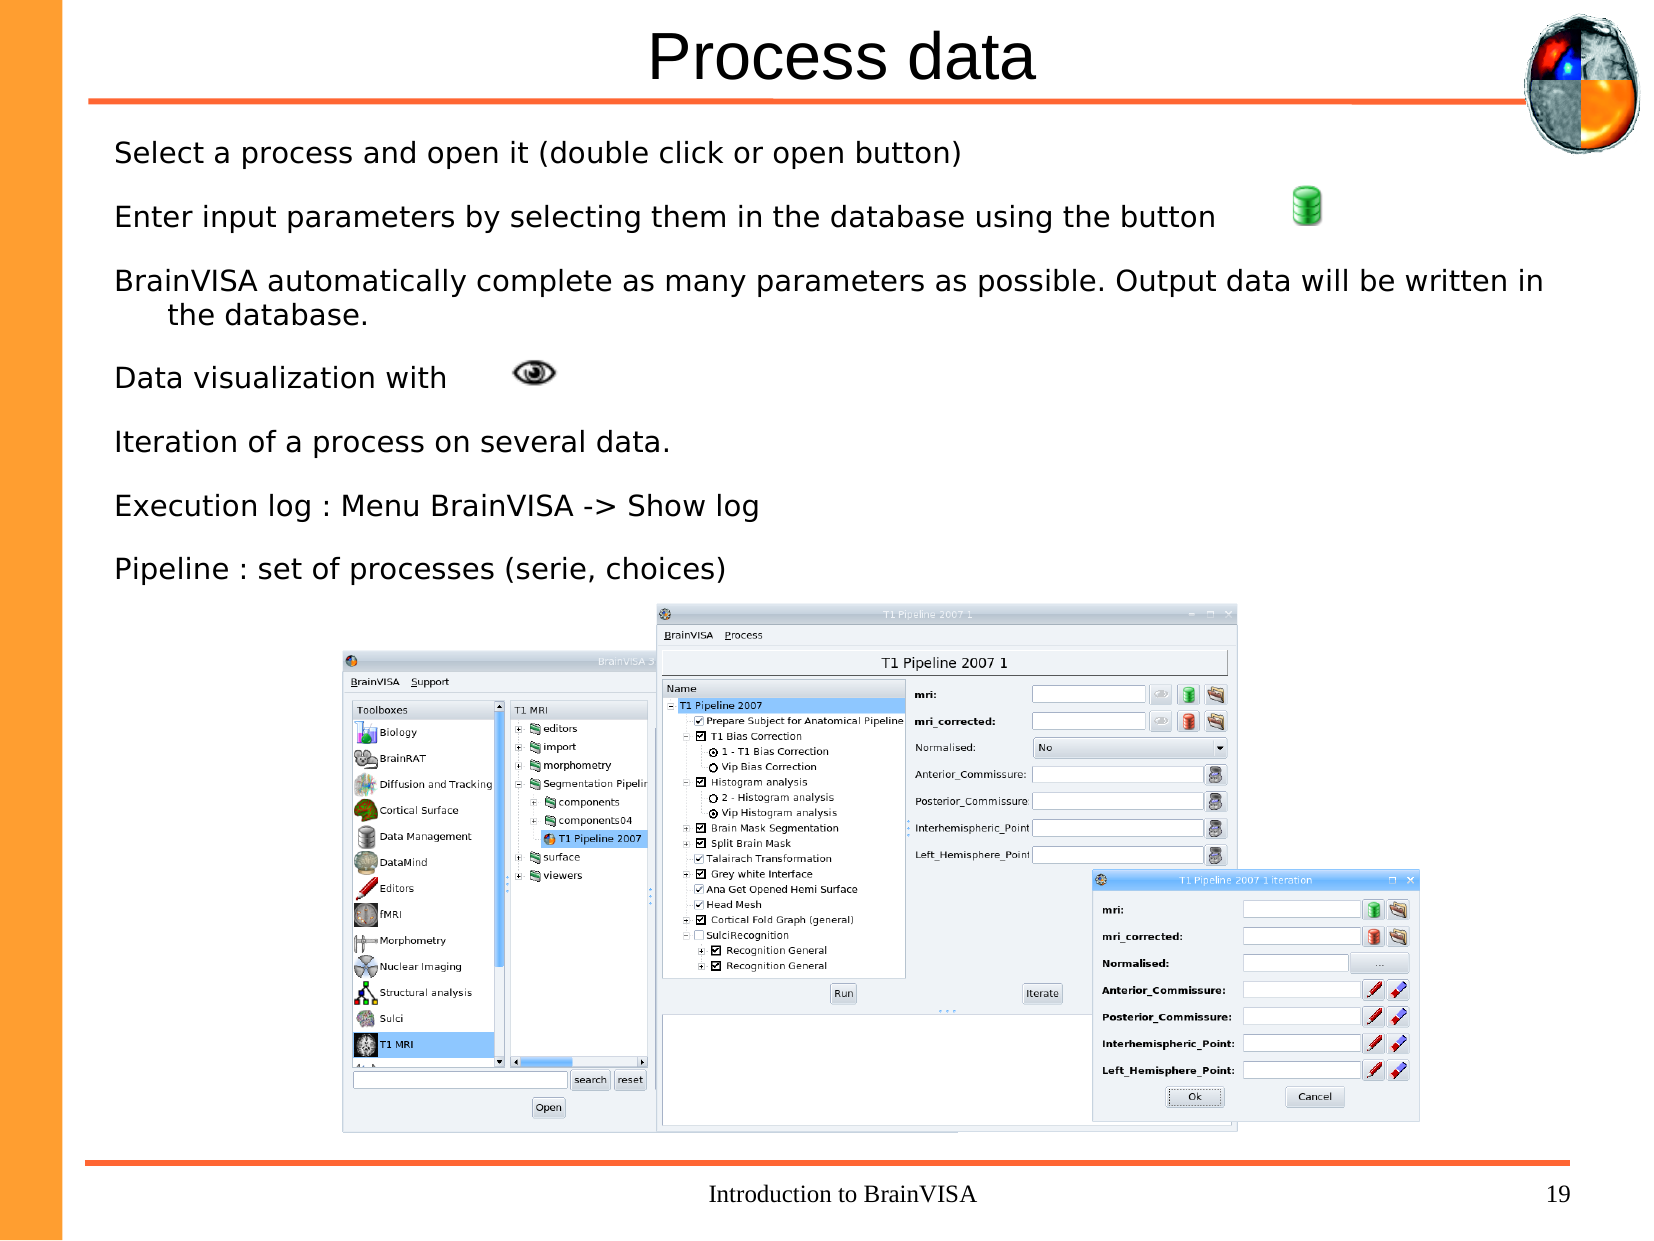

# Process data
Select a process and open it (double click or open button)
Enter input parameters by selecting them in the database using the button
BrainVISA automatically complete as many parameters as possible. Output data will be written in the database.
Data visualization with
Iteration of a process on several data.
Execution log : Menu BrainVISA -> Show log
Pipeline : set of processes (serie, choices)
Introduction to BrainVISA
19